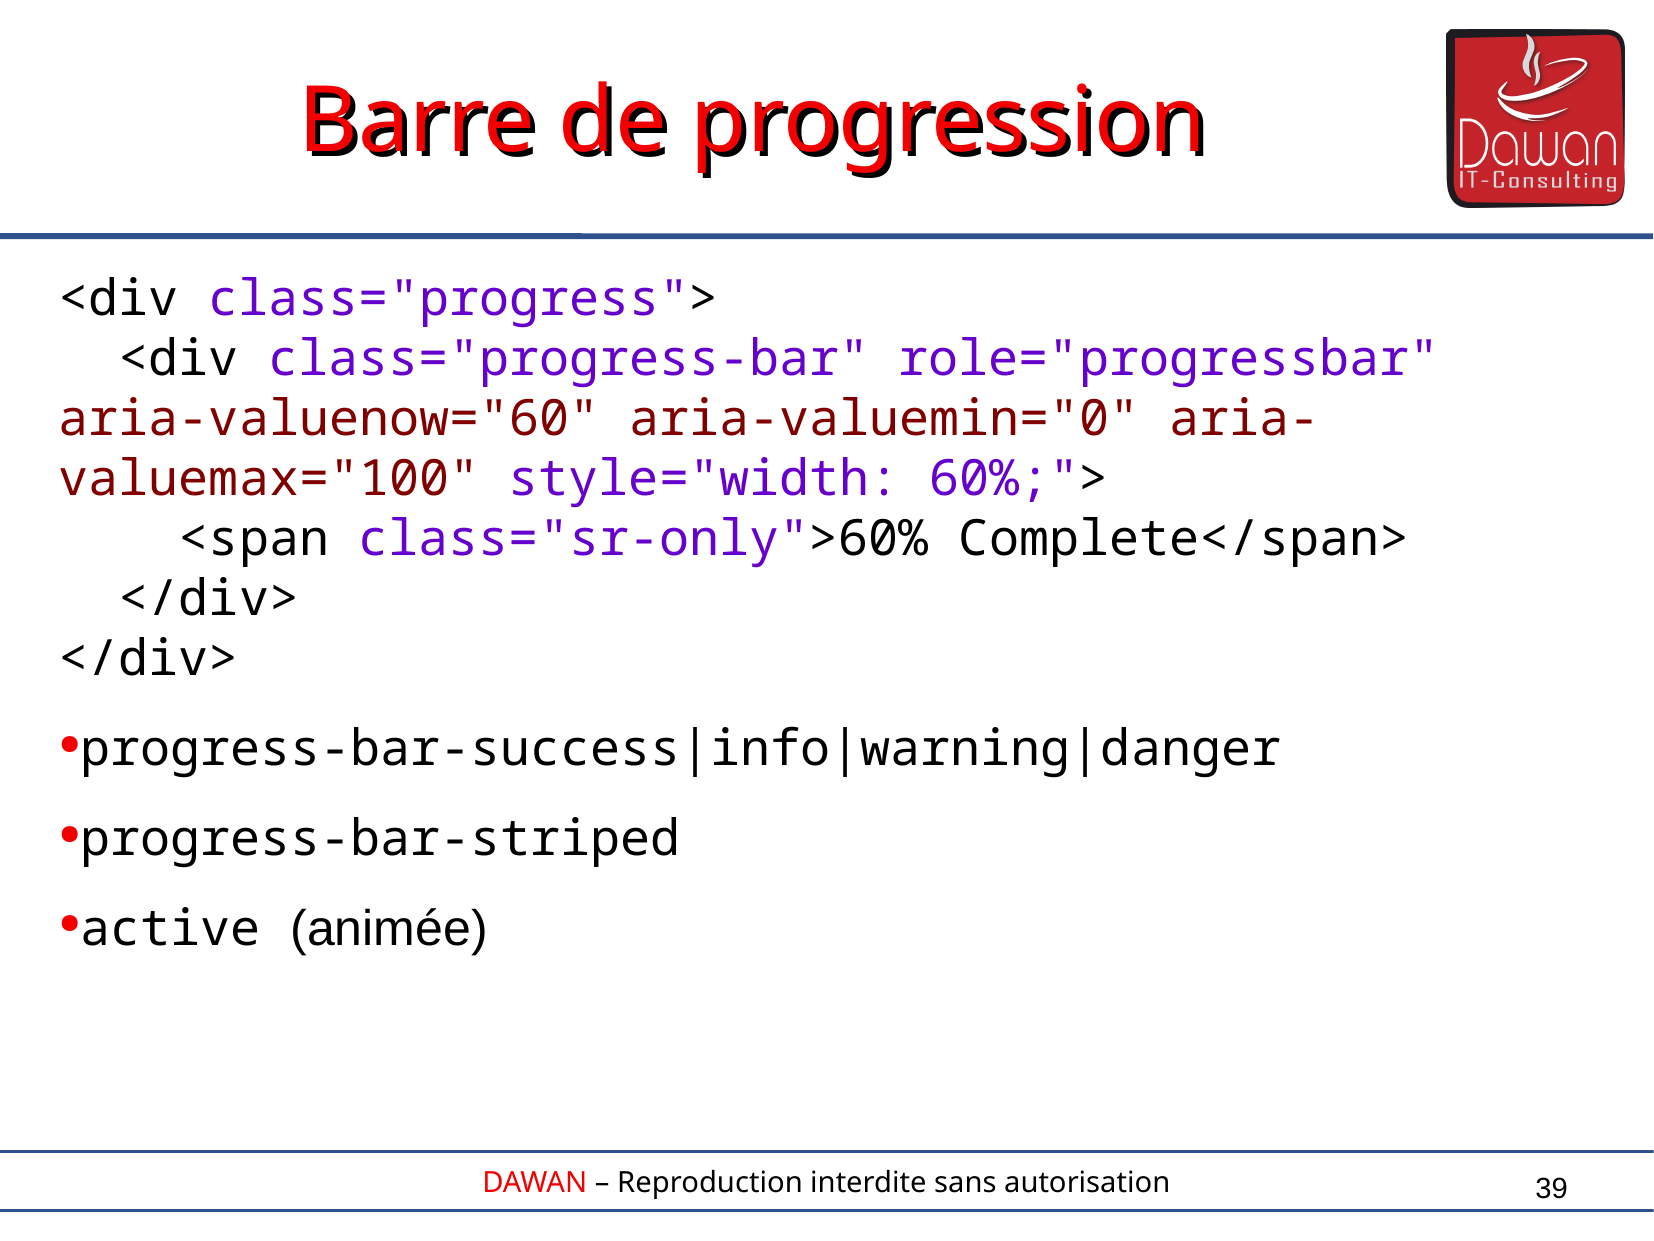

# Barre de progression
<div class="progress">
 <div class="progress-bar" role="progressbar" aria-valuenow="60" aria-valuemin="0" aria-valuemax="100" style="width: 60%;">
 <span class="sr-only">60% Complete</span>
 </div>
</div>
progress-bar-success|info|warning|danger
progress-bar-striped
active (animée)